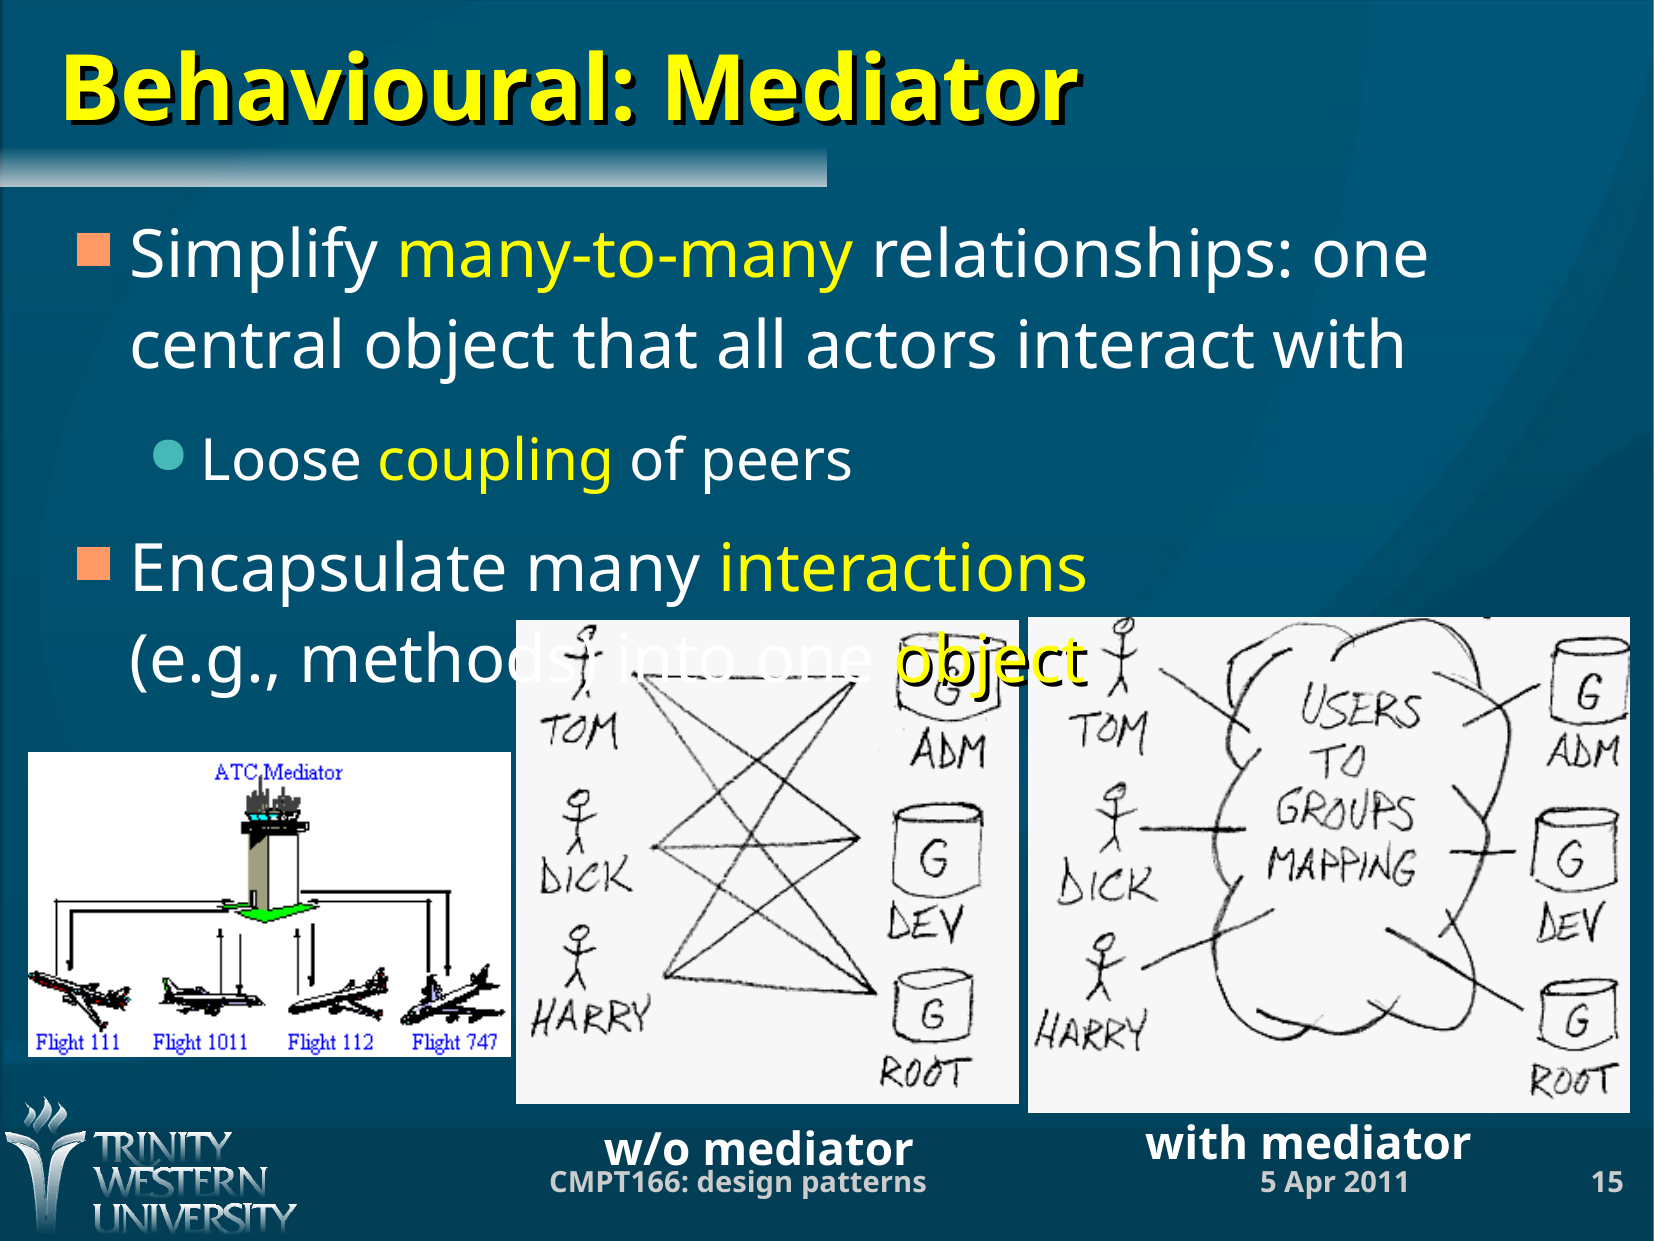

# Behavioural: Mediator
Simplify many-to-many relationships: one central object that all actors interact with
Loose coupling of peers
Encapsulate many interactions
(e.g., methods) into one object
e.g., ATC
with mediator
w/o mediator
CMPT166: design patterns
5 Apr 2011
15